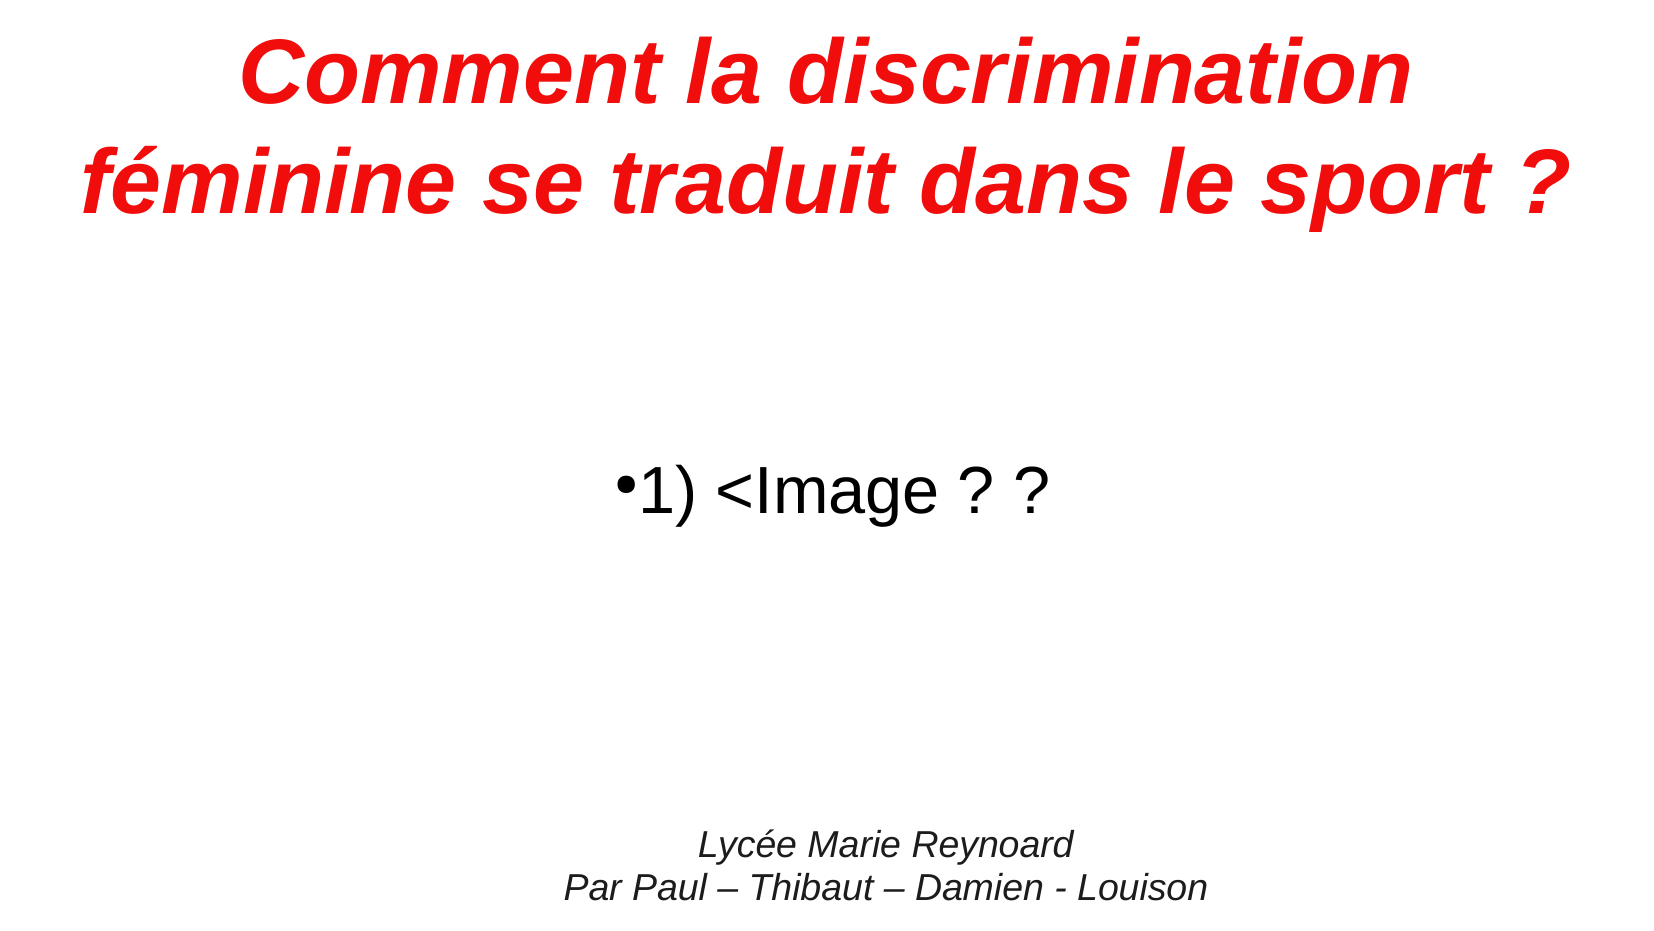

# Comment la discrimination féminine se traduit dans le sport ?
1) <Image ? ?
Lycée Marie Reynoard
Par Paul – Thibaut – Damien - Louison